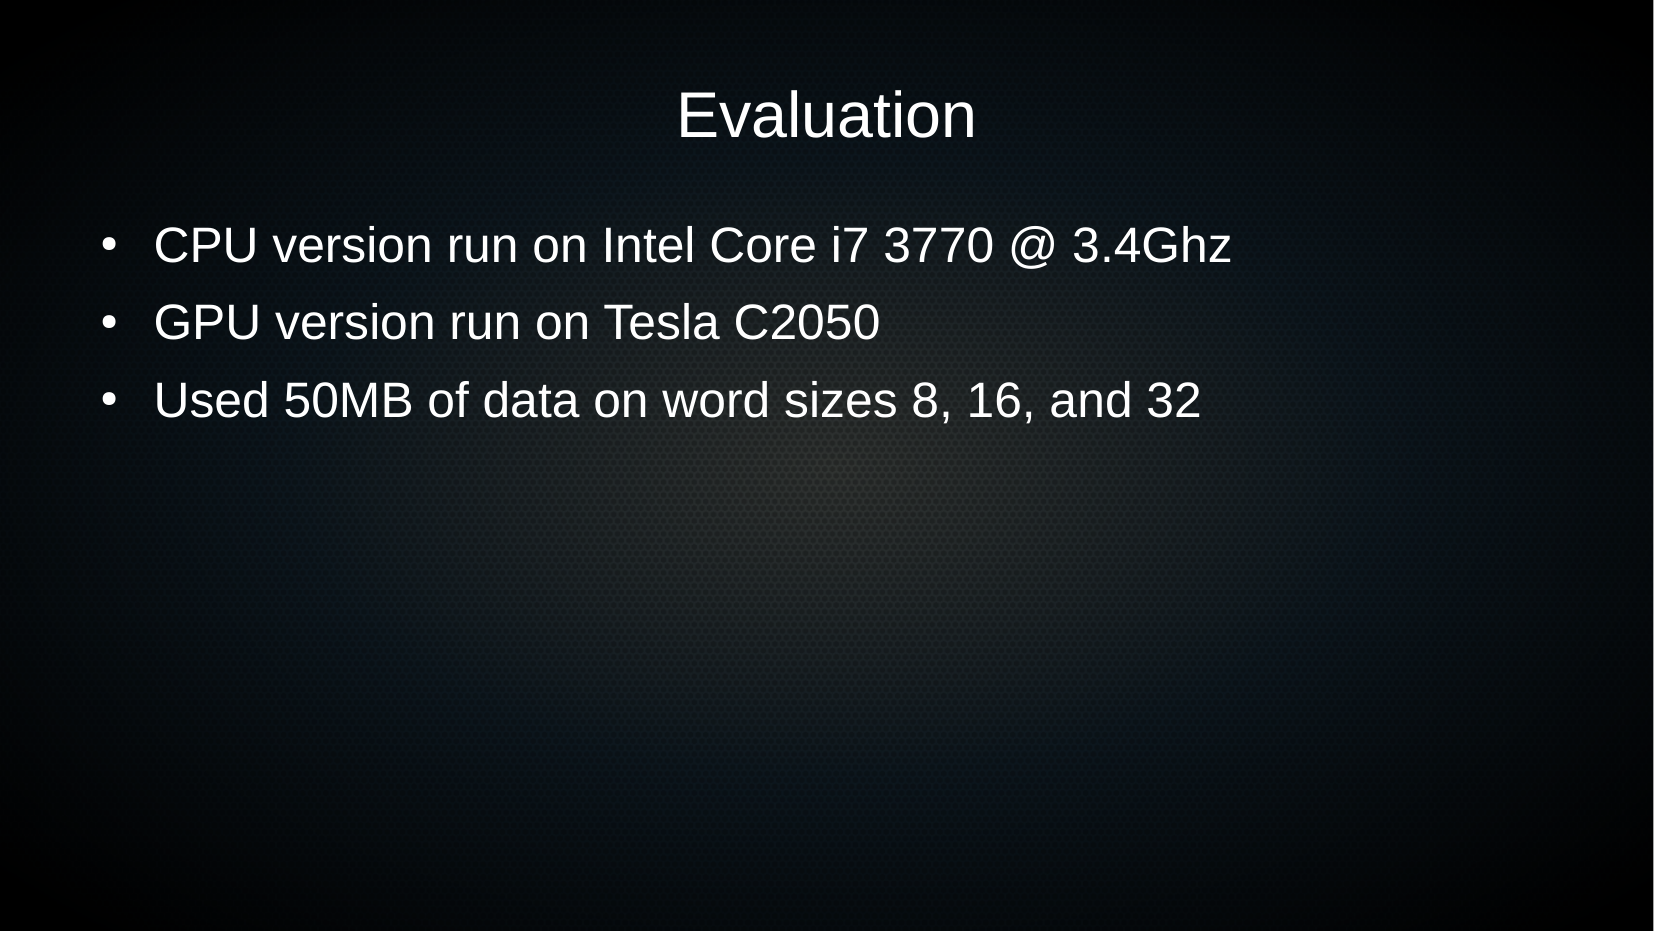

# Evaluation
CPU version run on Intel Core i7 3770 @ 3.4Ghz
GPU version run on Tesla C2050
Used 50MB of data on word sizes 8, 16, and 32